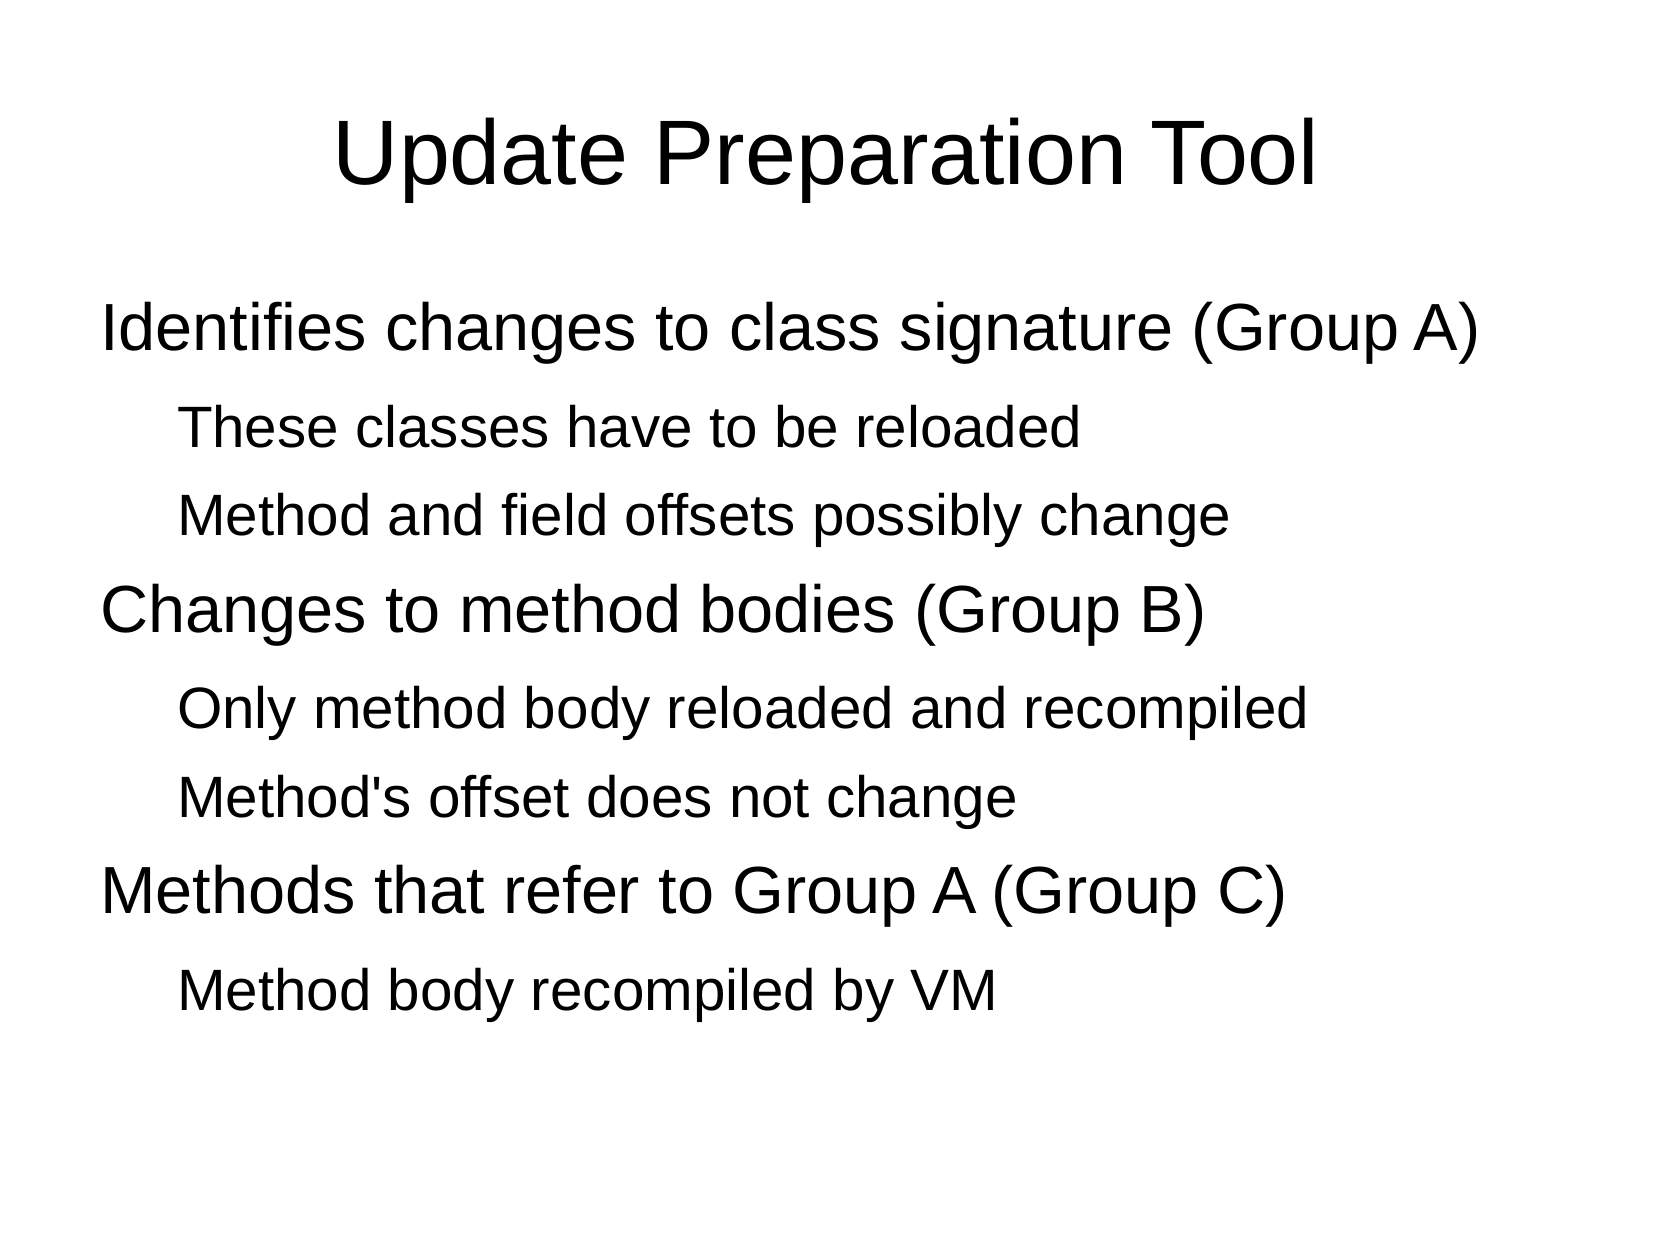

# Update Preparation Tool
Identifies changes to class signature (Group A)
These classes have to be reloaded
Method and field offsets possibly change
Changes to method bodies (Group B)
Only method body reloaded and recompiled
Method's offset does not change
Methods that refer to Group A (Group C)
Method body recompiled by VM